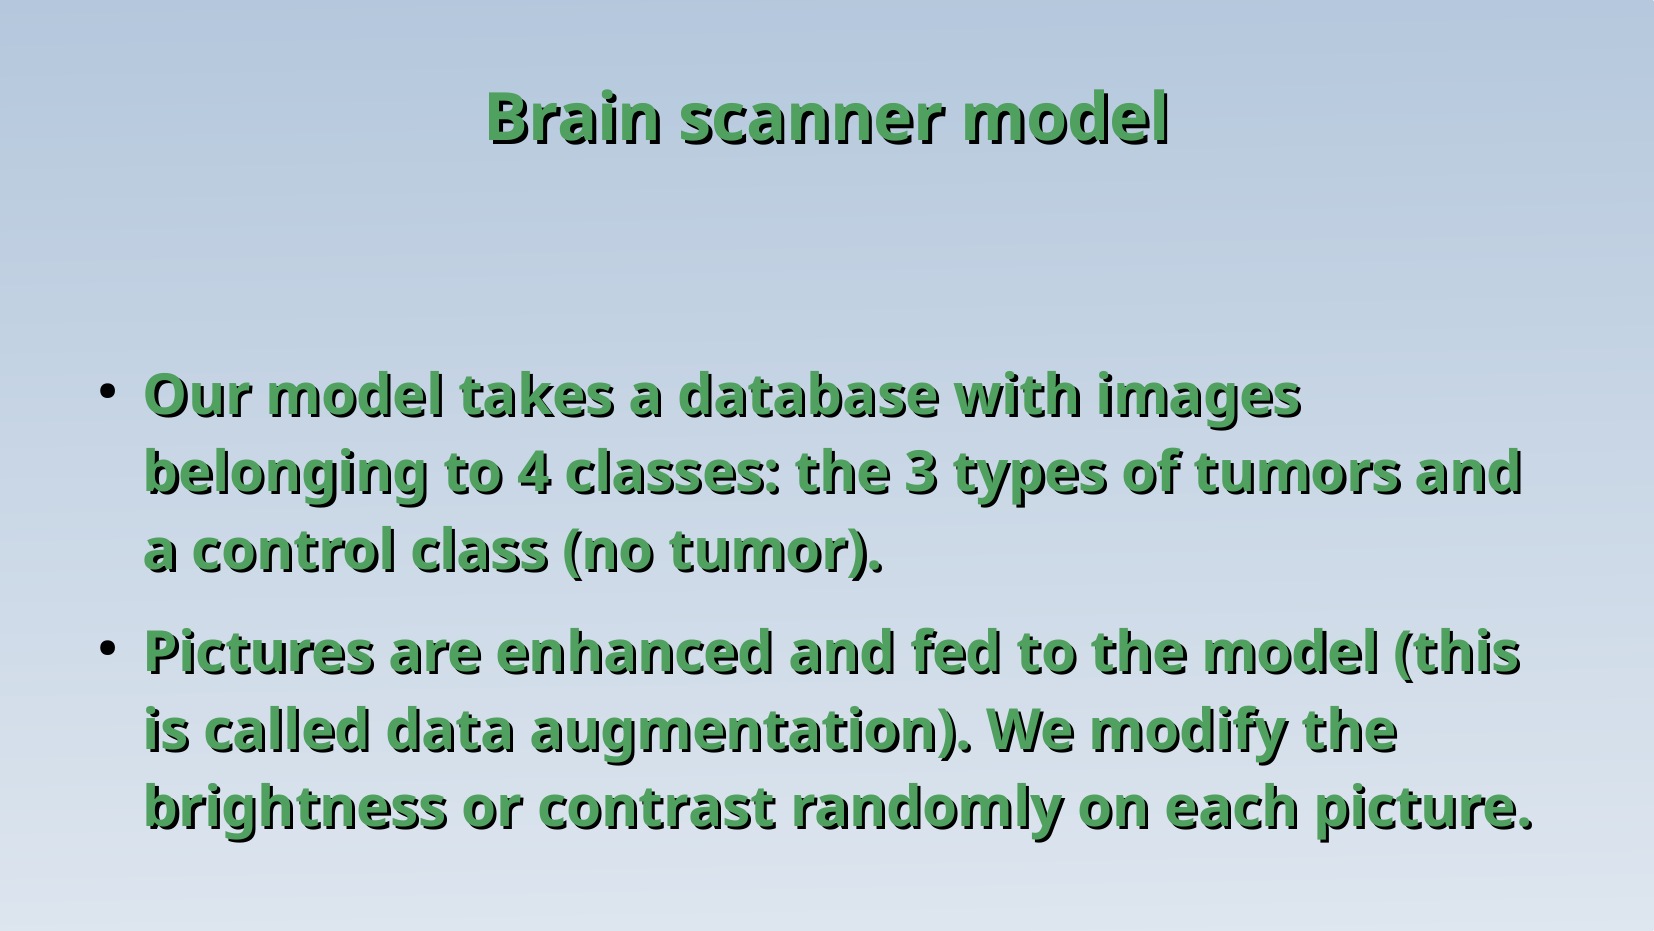

# Brain scanner model
Our model takes a database with images belonging to 4 classes: the 3 types of tumors and a control class (no tumor).
Pictures are enhanced and fed to the model (this is called data augmentation). We modify the brightness or contrast randomly on each picture.